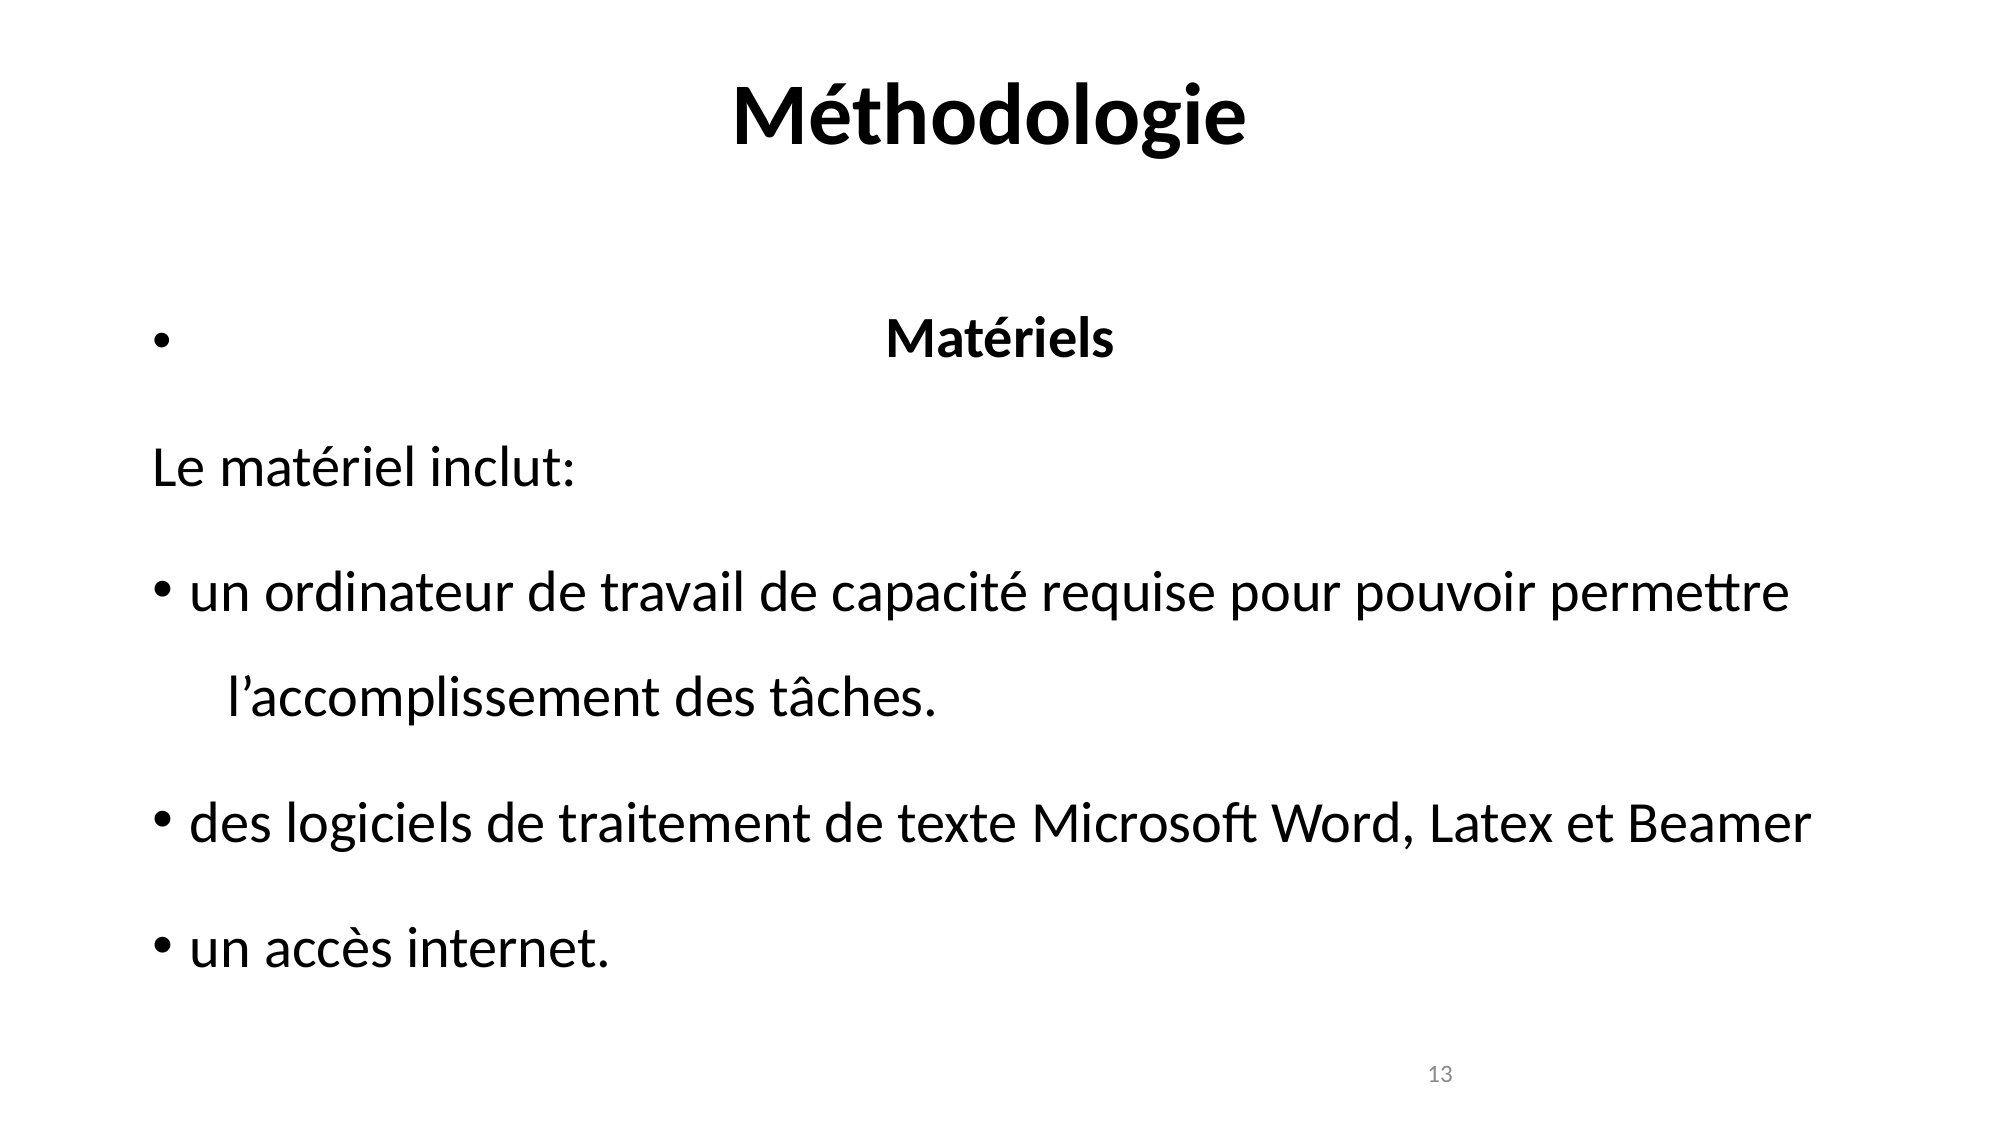

# Méthodologie
Le matériel inclut:
un ordinateur de travail de capacité requise pour pouvoir permettre l’accomplissement des tâches.
des logiciels de traitement de texte Microsoft Word, Latex et Beamer
un accès internet.
Matériels